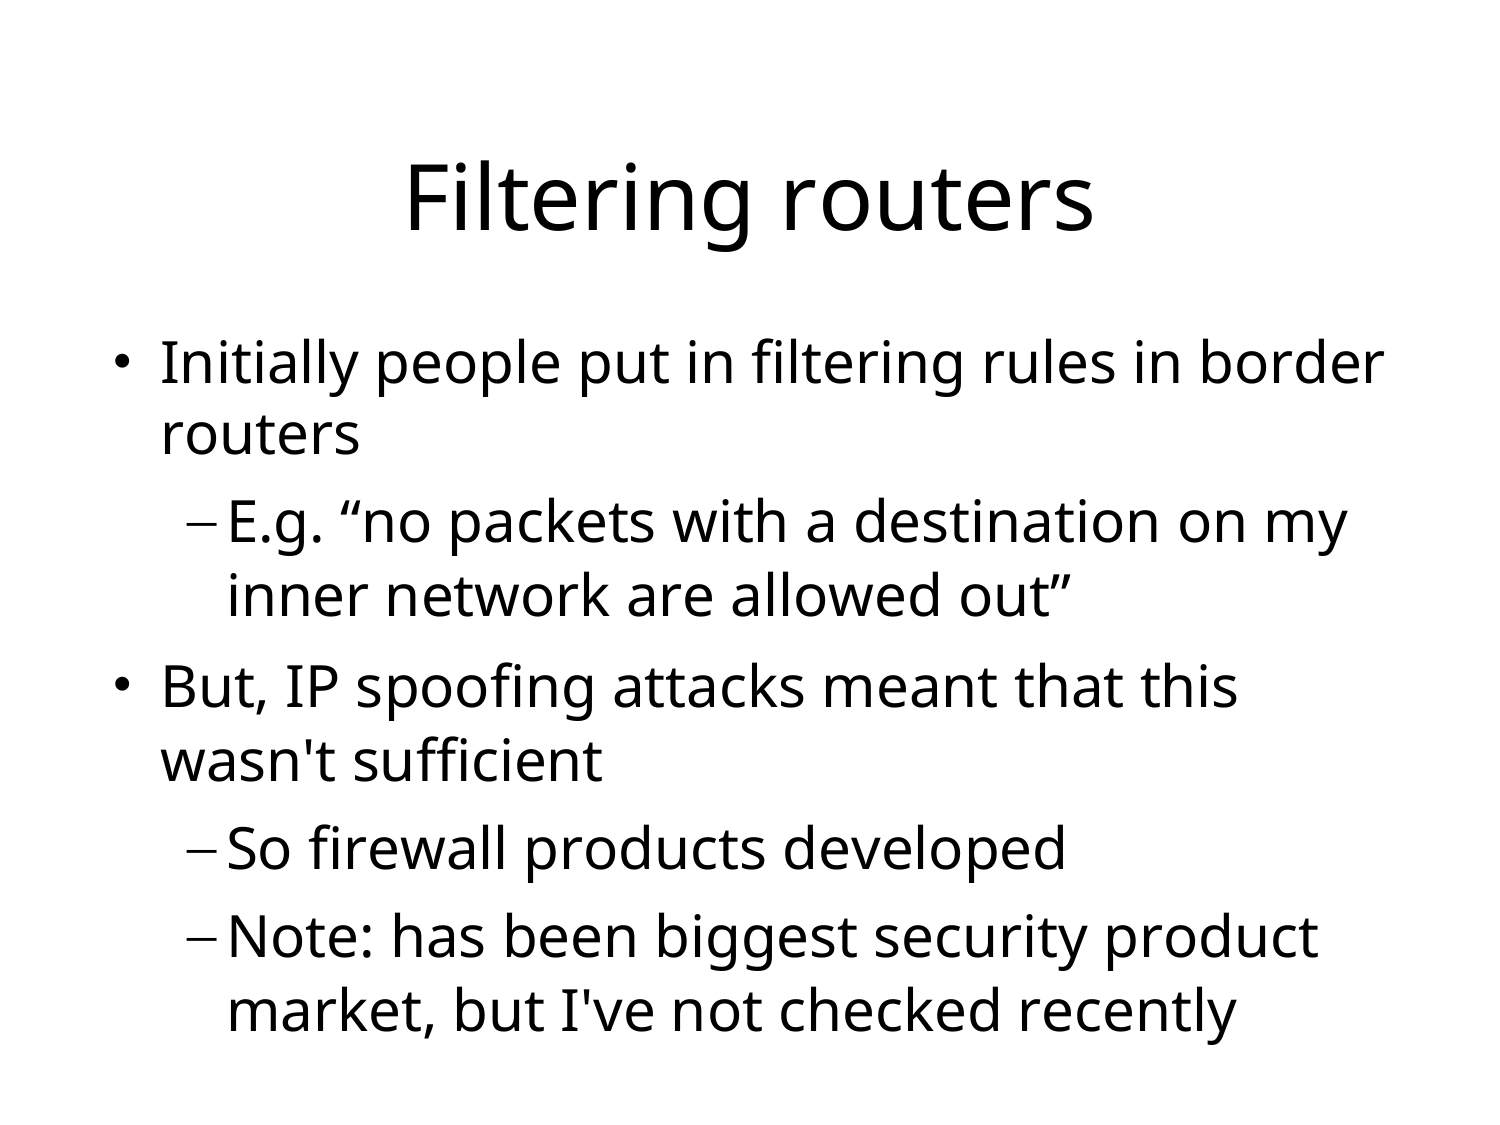

# Filtering routers
Initially people put in filtering rules in border routers
E.g. “no packets with a destination on my inner network are allowed out”
But, IP spoofing attacks meant that this wasn't sufficient
So firewall products developed
Note: has been biggest security product market, but I've not checked recently